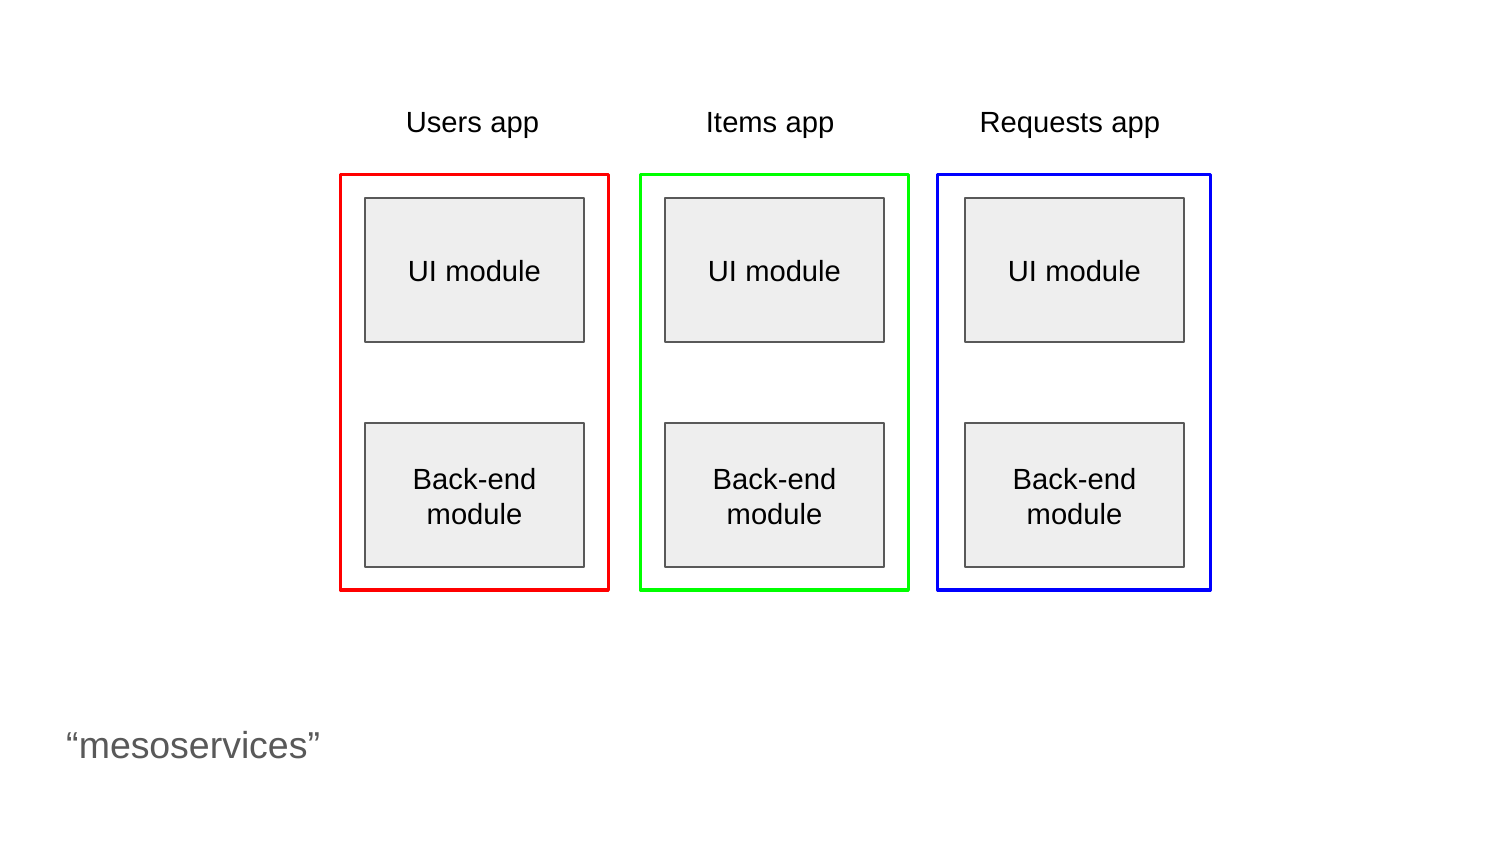

Users app
Items app
Requests app
UI module
UI module
UI module
Back-end
module
Back-end
module
Back-end module
# “mesoservices”